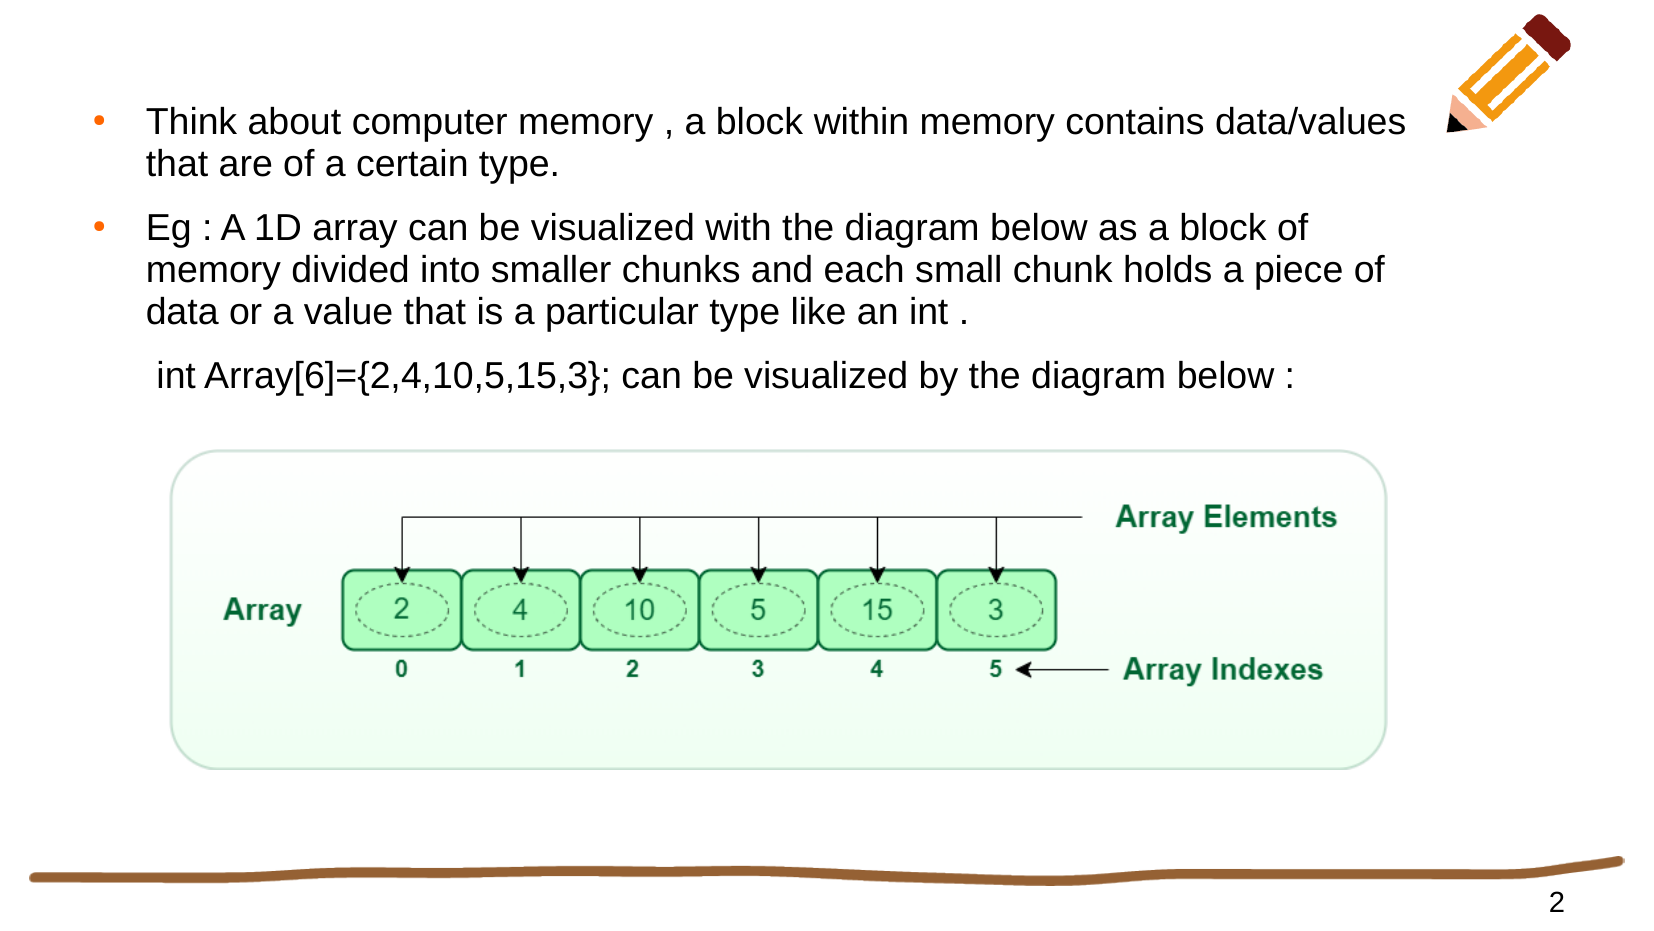

# Think about computer memory , a block within memory contains data/values that are of a certain type.
Eg : A 1D array can be visualized with the diagram below as a block of memory divided into smaller chunks and each small chunk holds a piece of data or a value that is a particular type like an int .
 int Array[6]={2,4,10,5,15,3}; can be visualized by the diagram below :
2